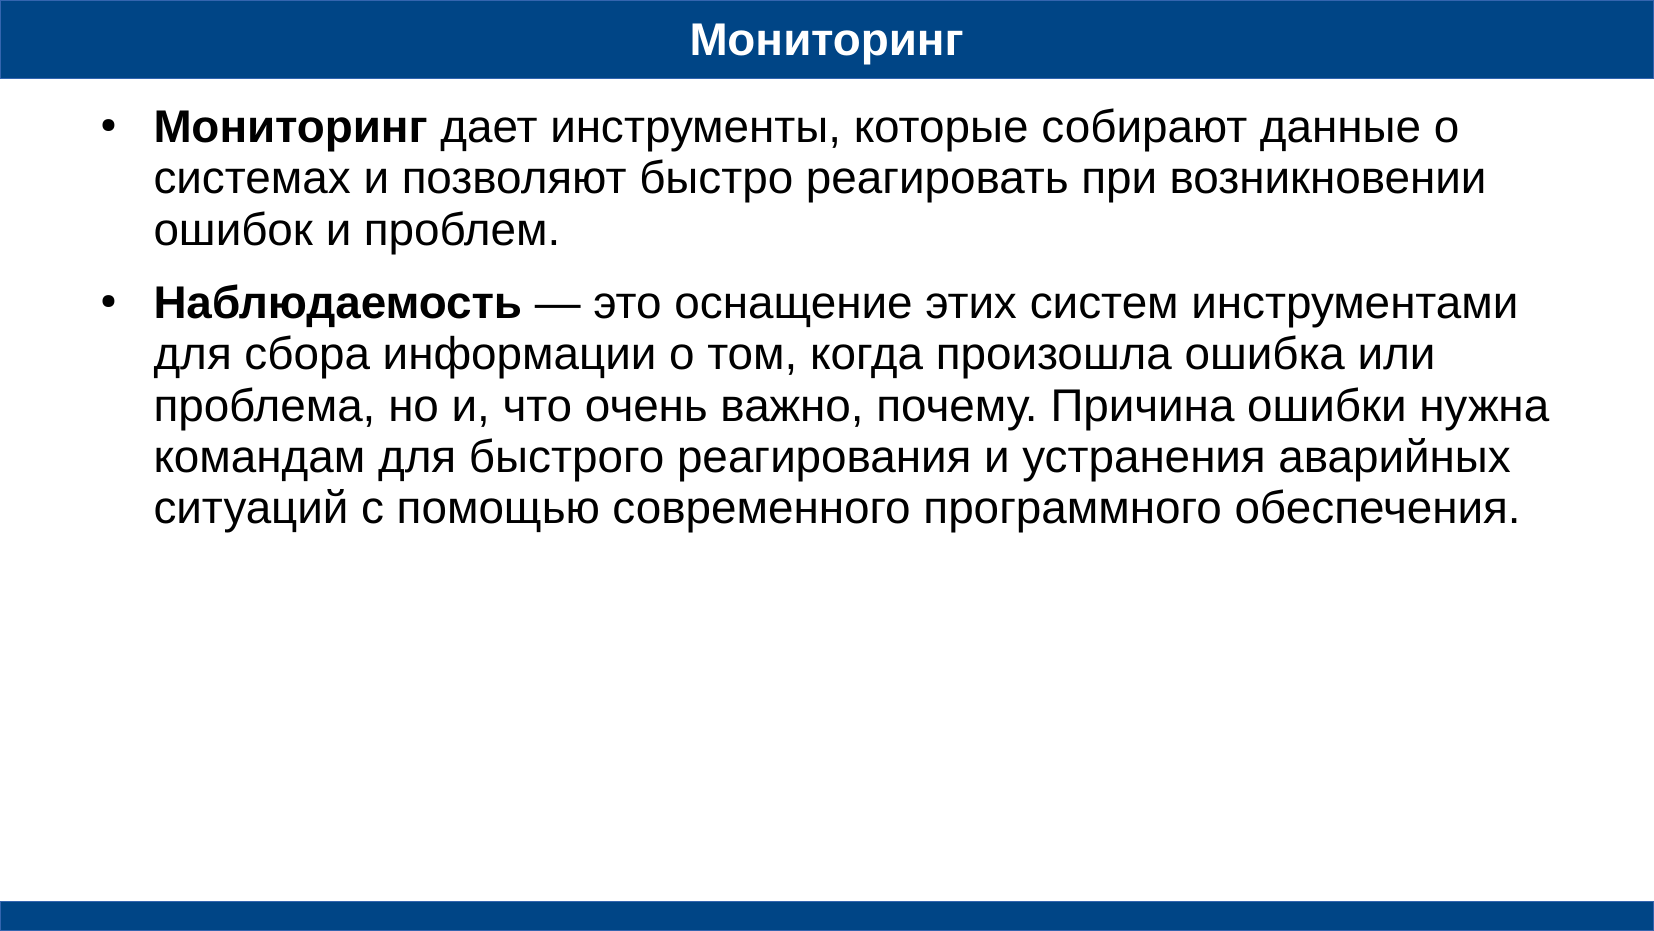

# Мониторинг
Мониторинг дает инструменты, которые собирают данные о системах и позволяют быстро реагировать при возникновении ошибок и проблем.
Наблюдаемость — это оснащение этих систем инструментами для сбора информации о том, когда произошла ошибка или проблема, но и, что очень важно, почему. Причина ошибки нужна командам для быстрого реагирования и устранения аварийных ситуаций с помощью современного программного обеспечения.